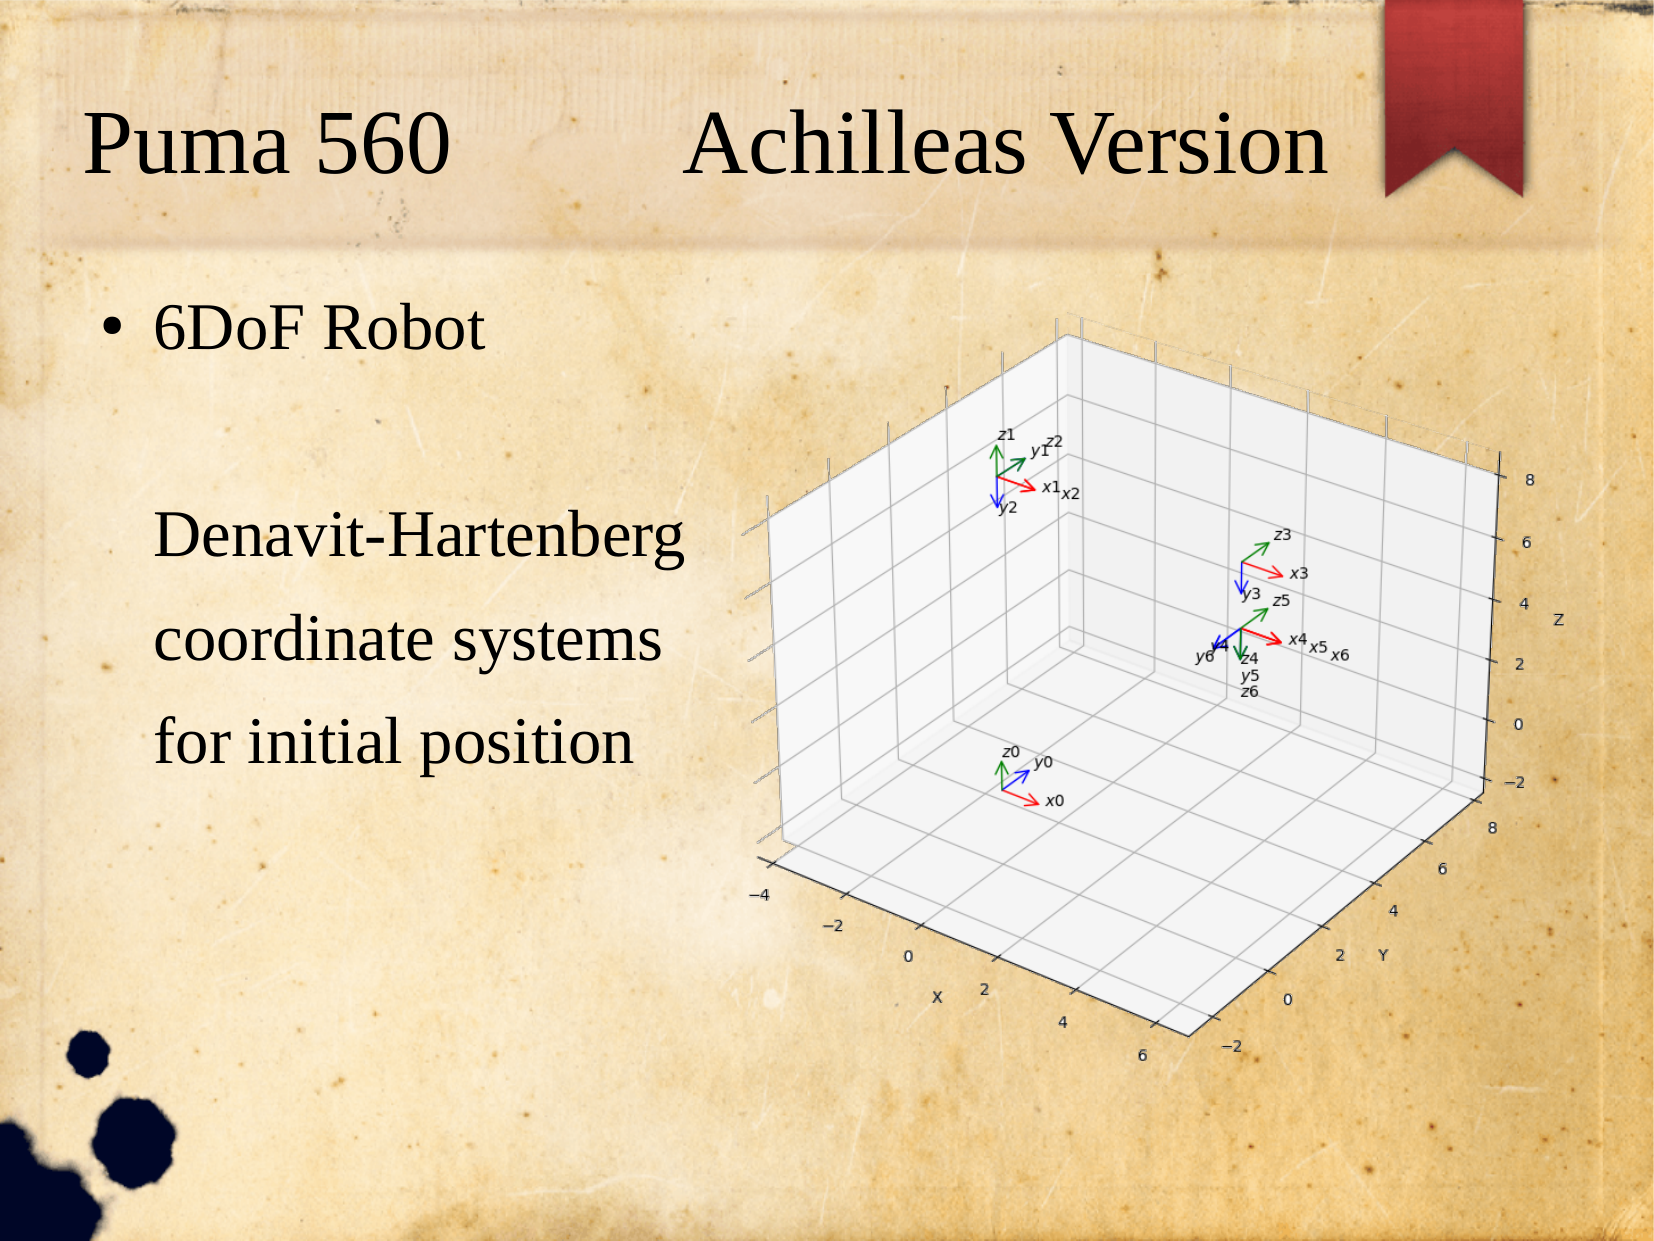

# Puma 560	 Achilleas Version
6DoF Robot
Denavit-Hartenberg
coordinate systems
for initial position